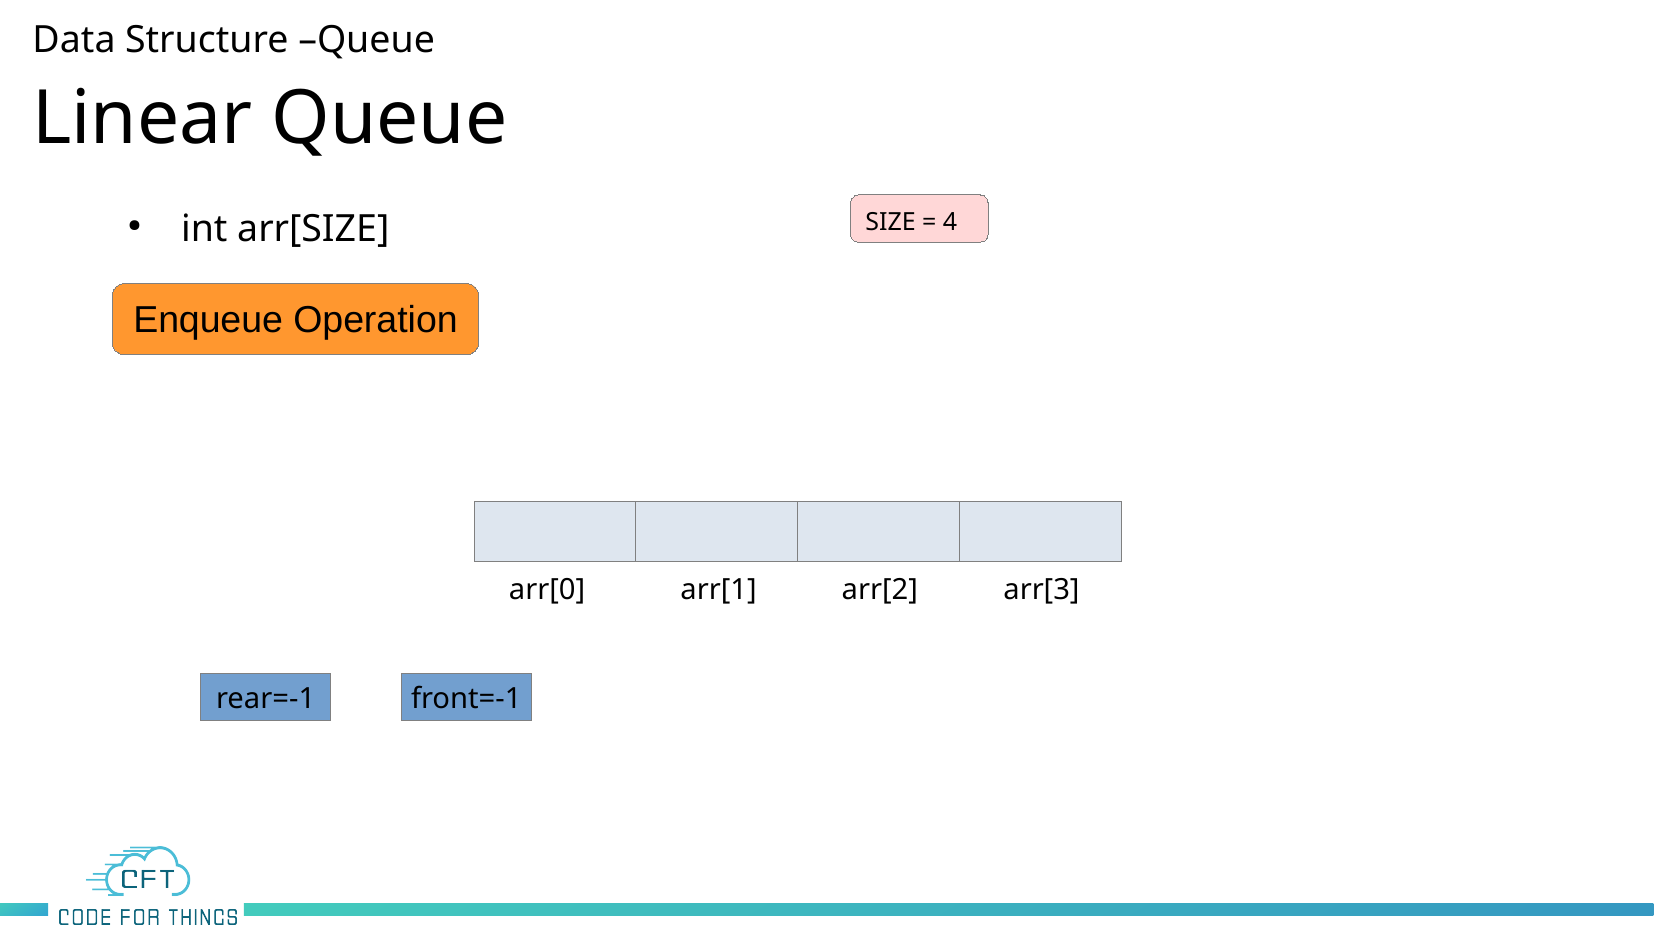

# Data Structure –Queue Linear Queue
int arr[SIZE]
SIZE = 4
Enqueue Operation
arr[0]
arr[1]
arr[2]
arr[3]
rear=-1
front=-1